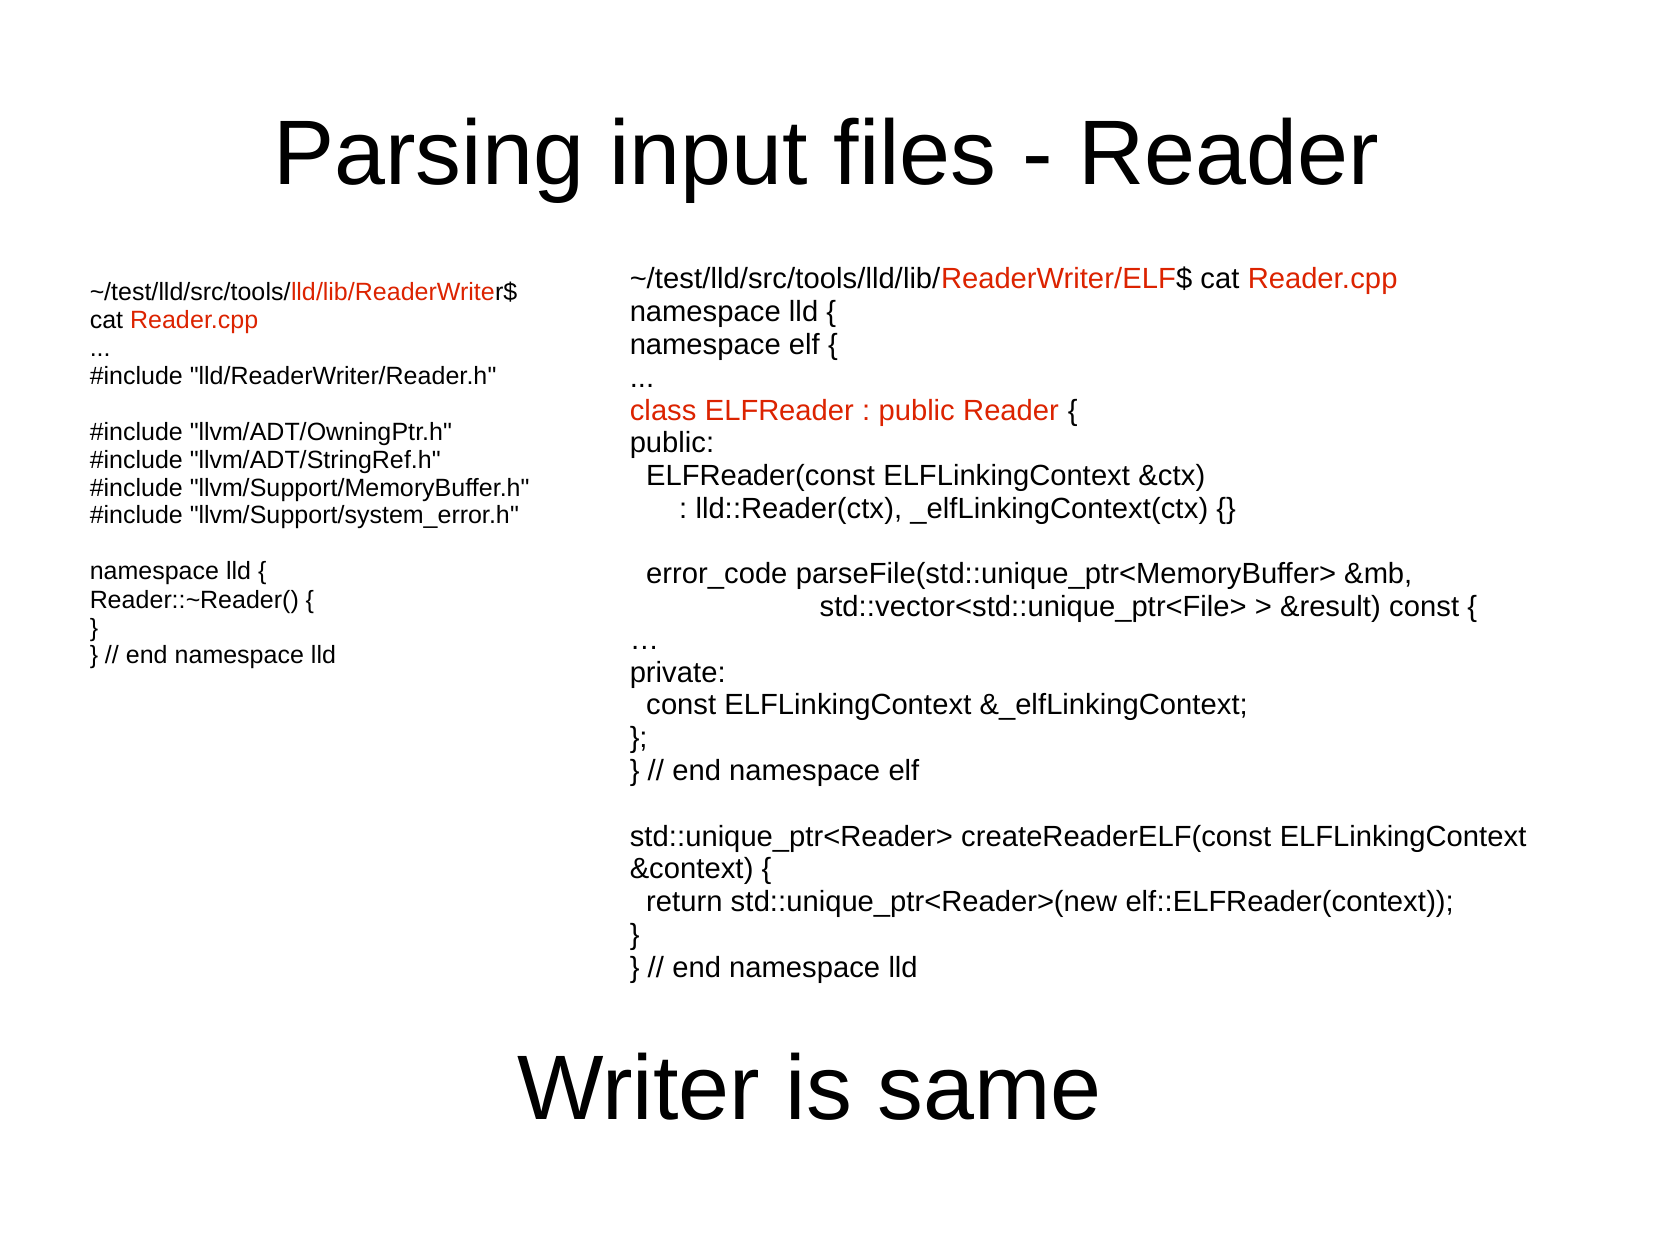

# Parsing input files - Reader
~/test/lld/src/tools/lld/lib/ReaderWriter/ELF$ cat Reader.cpp
namespace lld {
namespace elf {
...
class ELFReader : public Reader {
public:
 ELFReader(const ELFLinkingContext &ctx)
 : lld::Reader(ctx), _elfLinkingContext(ctx) {}
 error_code parseFile(std::unique_ptr<MemoryBuffer> &mb,
 std::vector<std::unique_ptr<File> > &result) const {
…
private:
 const ELFLinkingContext &_elfLinkingContext;
};
} // end namespace elf
std::unique_ptr<Reader> createReaderELF(const ELFLinkingContext &context) {
 return std::unique_ptr<Reader>(new elf::ELFReader(context));
}
} // end namespace lld
~/test/lld/src/tools/lld/lib/ReaderWriter$ cat Reader.cpp
...
#include "lld/ReaderWriter/Reader.h"
#include "llvm/ADT/OwningPtr.h"
#include "llvm/ADT/StringRef.h"
#include "llvm/Support/MemoryBuffer.h"
#include "llvm/Support/system_error.h"
namespace lld {
Reader::~Reader() {
}
} // end namespace lld
Writer is same